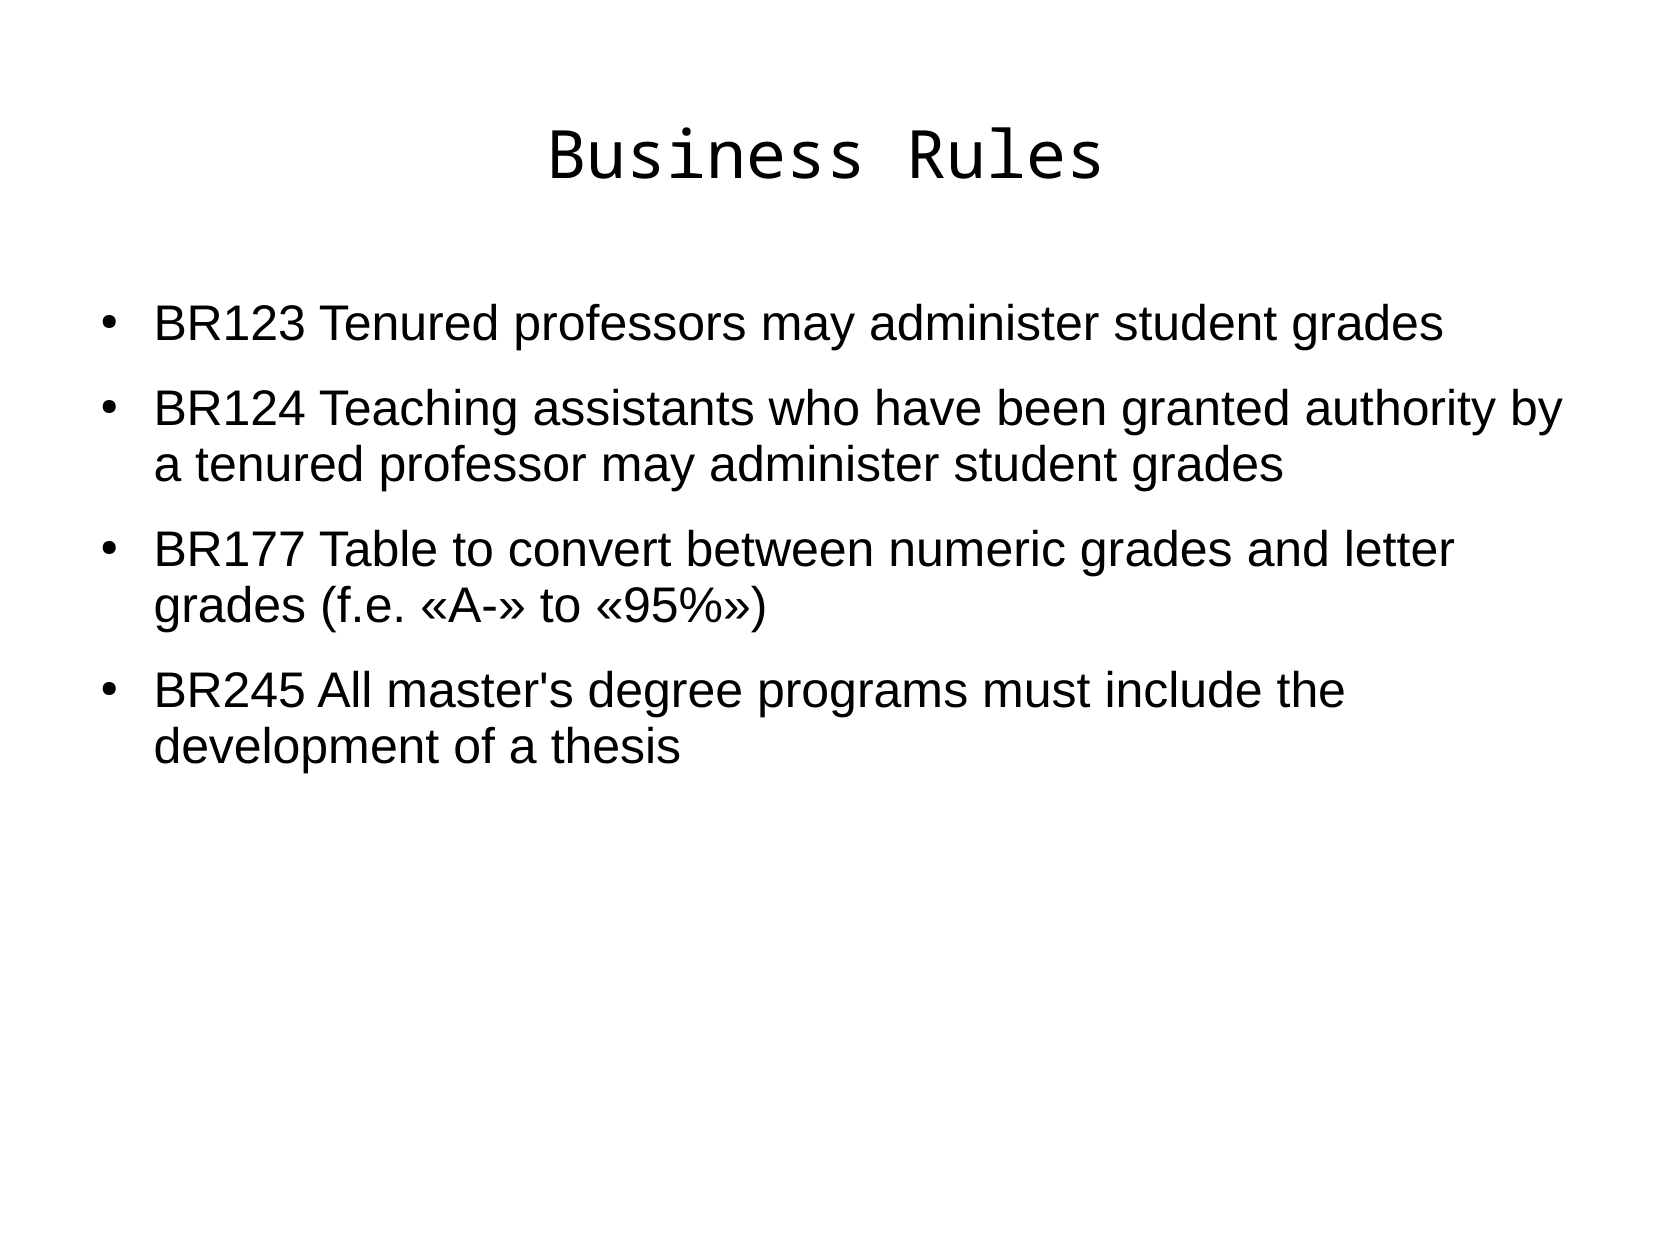

# Business Rules
BR123 Tenured professors may administer student grades
BR124 Teaching assistants who have been granted authority by a tenured professor may administer student grades
BR177 Table to convert between numeric grades and letter grades (f.e. «A-» to «95%»)
BR245 All master's degree programs must include the development of a thesis